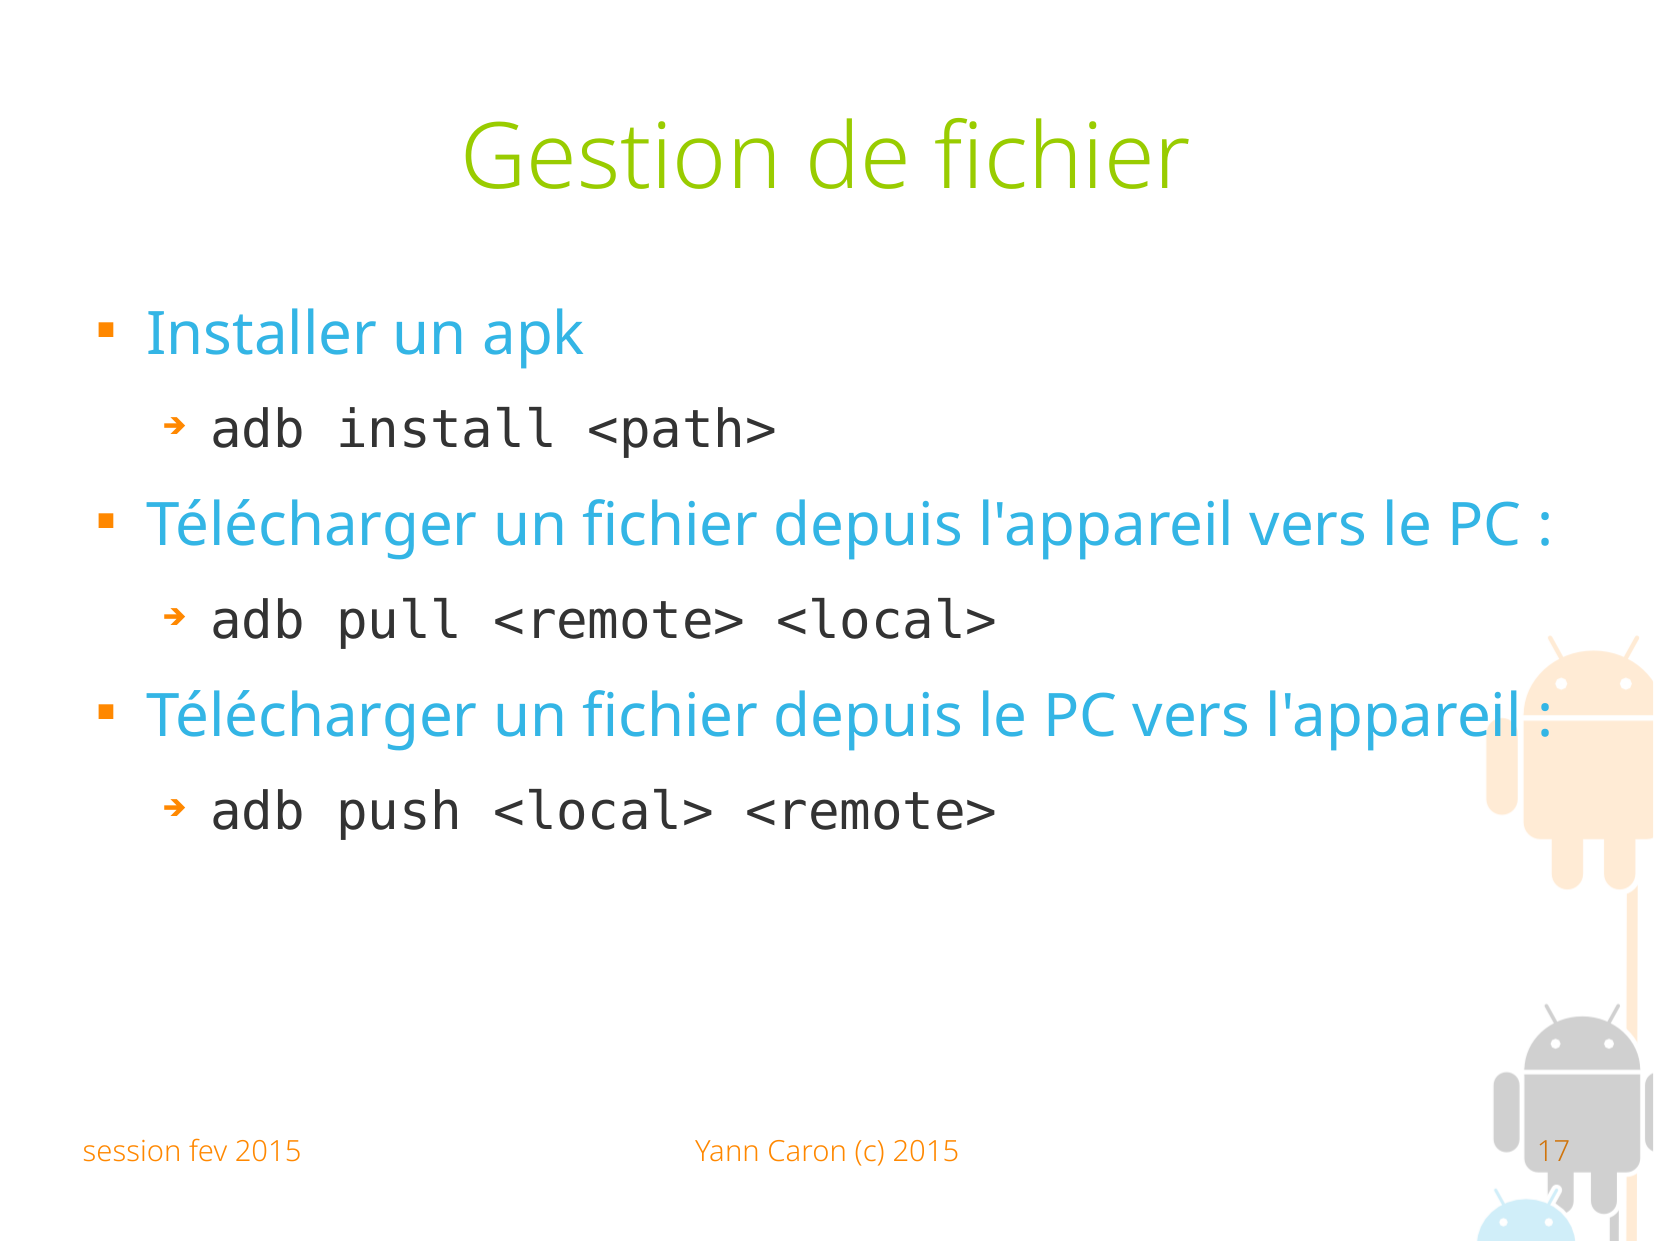

# Gestion de fichier
Installer un apk
adb install <path>
Télécharger un fichier depuis l'appareil vers le PC :
adb pull <remote> <local>
Télécharger un fichier depuis le PC vers l'appareil :
adb push <local> <remote>
session fev 2015
Yann Caron (c) 2015
17